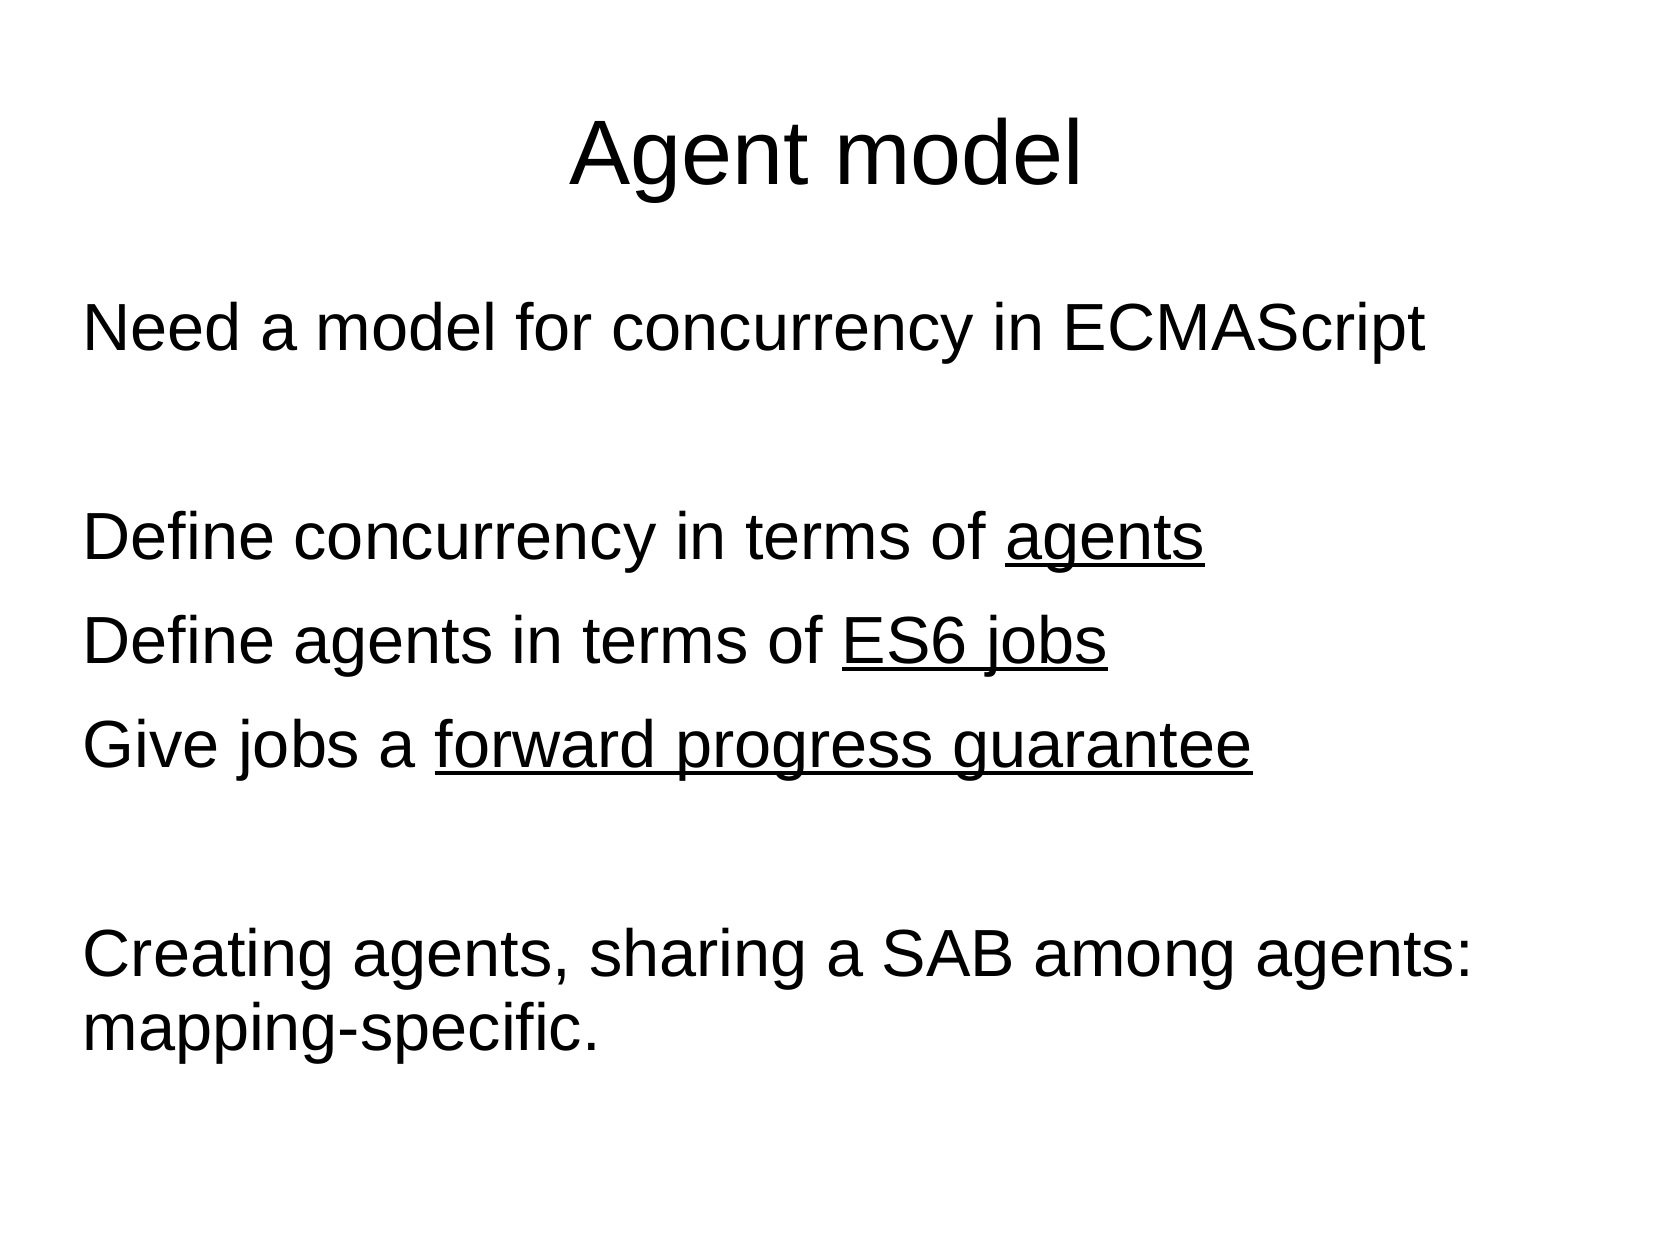

# Agent model
Need a model for concurrency in ECMAScript
Define concurrency in terms of agents
Define agents in terms of ES6 jobs
Give jobs a forward progress guarantee
Creating agents, sharing a SAB among agents: mapping-specific.